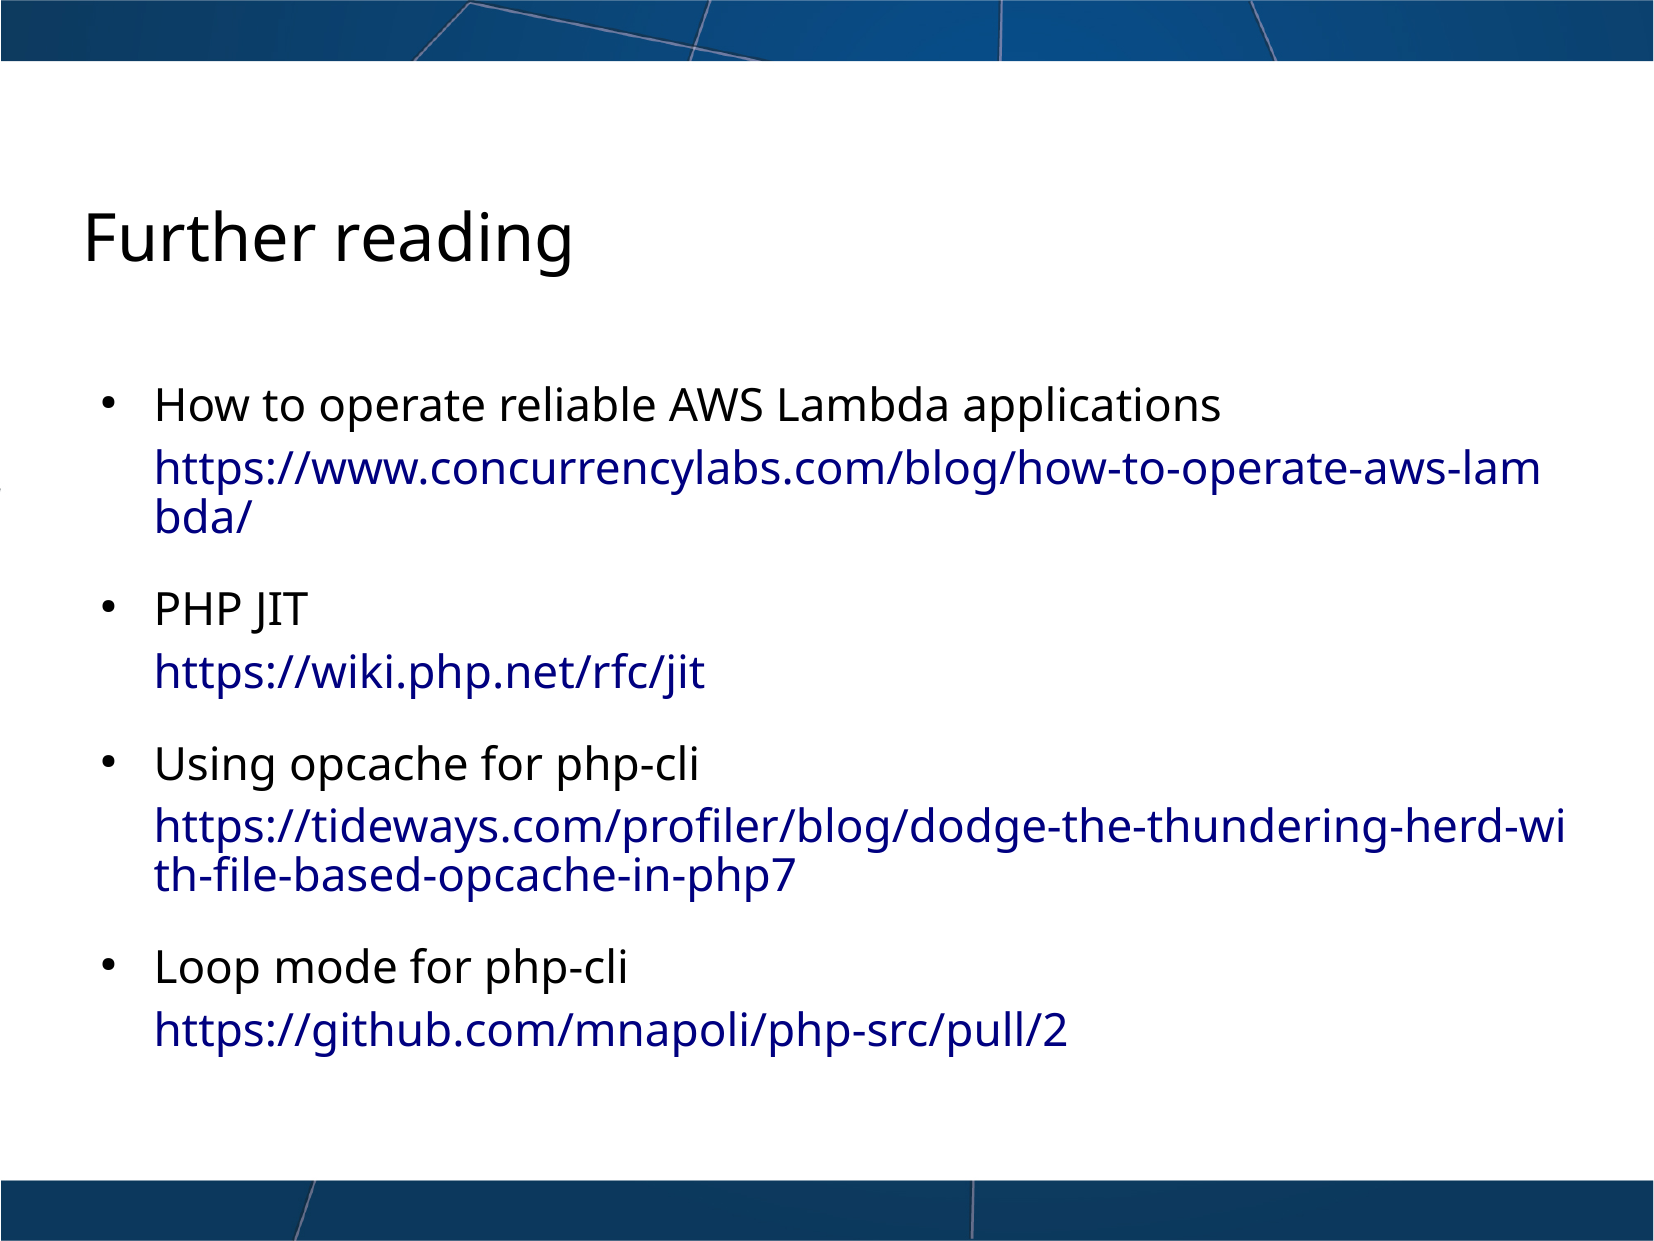

# Further reading
How to operate reliable AWS Lambda applications
https://www.concurrencylabs.com/blog/how-to-operate-aws-lambda/
PHP JIT
https://wiki.php.net/rfc/jit
Using opcache for php-cli
https://tideways.com/profiler/blog/dodge-the-thundering-herd-with-file-based-opcache-in-php7
Loop mode for php-cli
https://github.com/mnapoli/php-src/pull/2